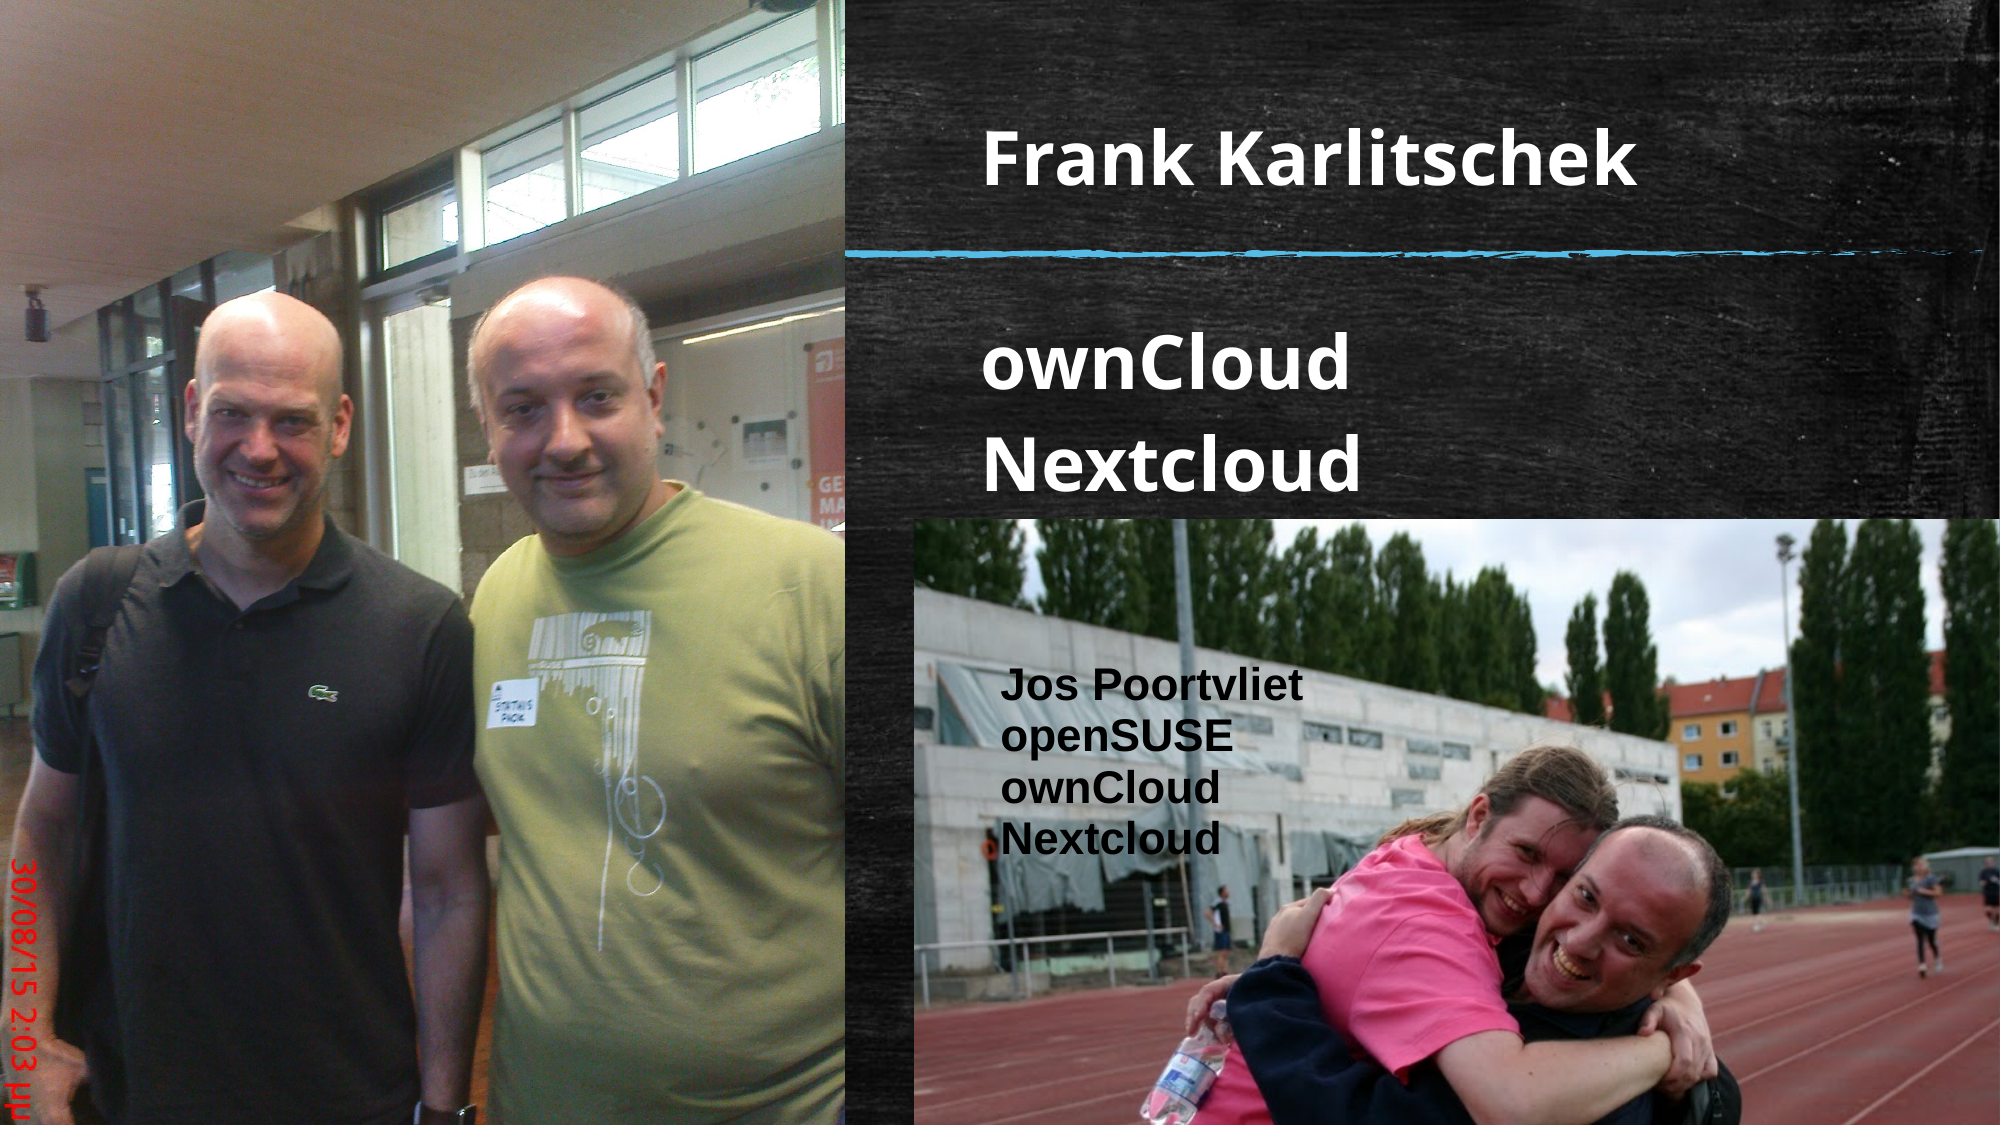

# Frank Karlitschek ownCloud Nextcloud
Jos Poortvliet
openSUSE
ownCloud
Nextcloud